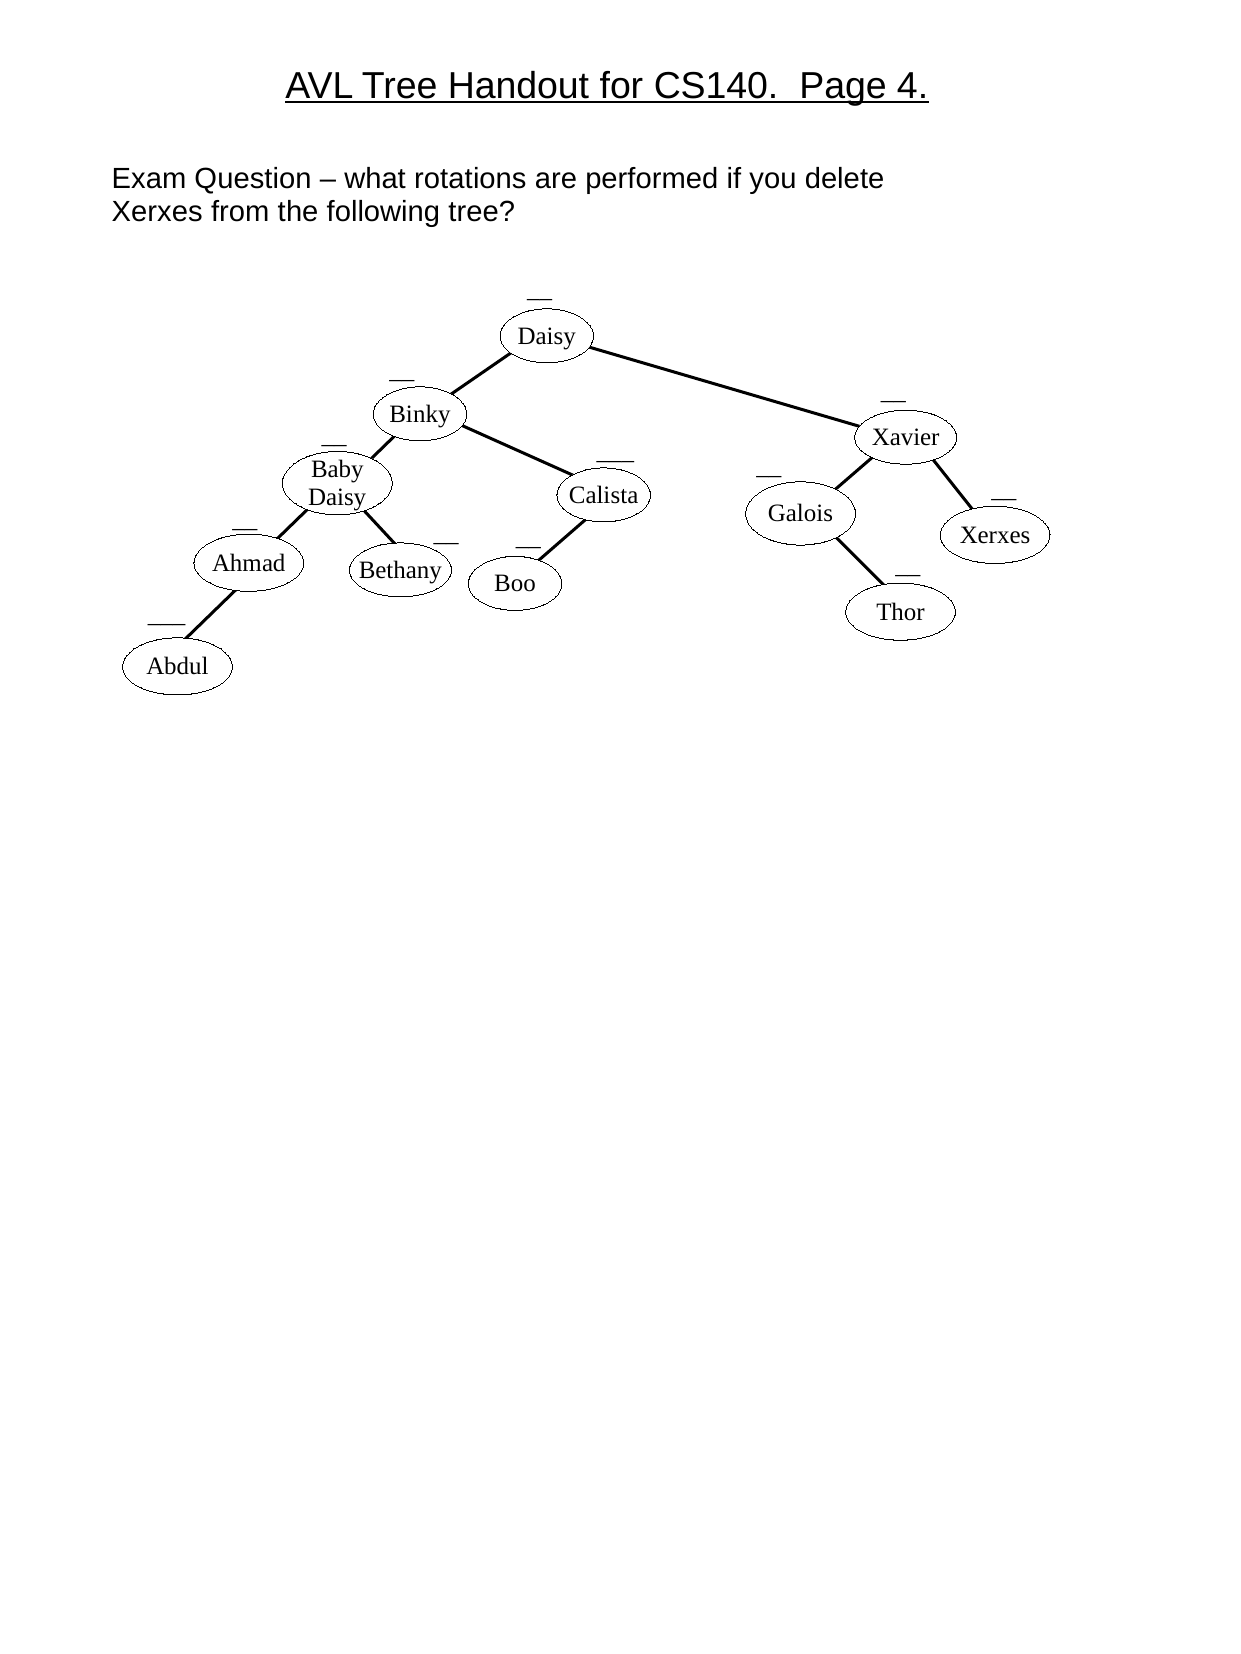

AVL Tree Handout for CS140. Page 4.
Exam Question – what rotations are performed if you delete
Xerxes from the following tree?
__
Daisy
__
__
Binky
Xavier
__
___
__
Baby
Daisy
Calista
__
Galois
__
Xerxes
__
__
Ahmad
Bethany
__
Boo
Thor
___
Abdul